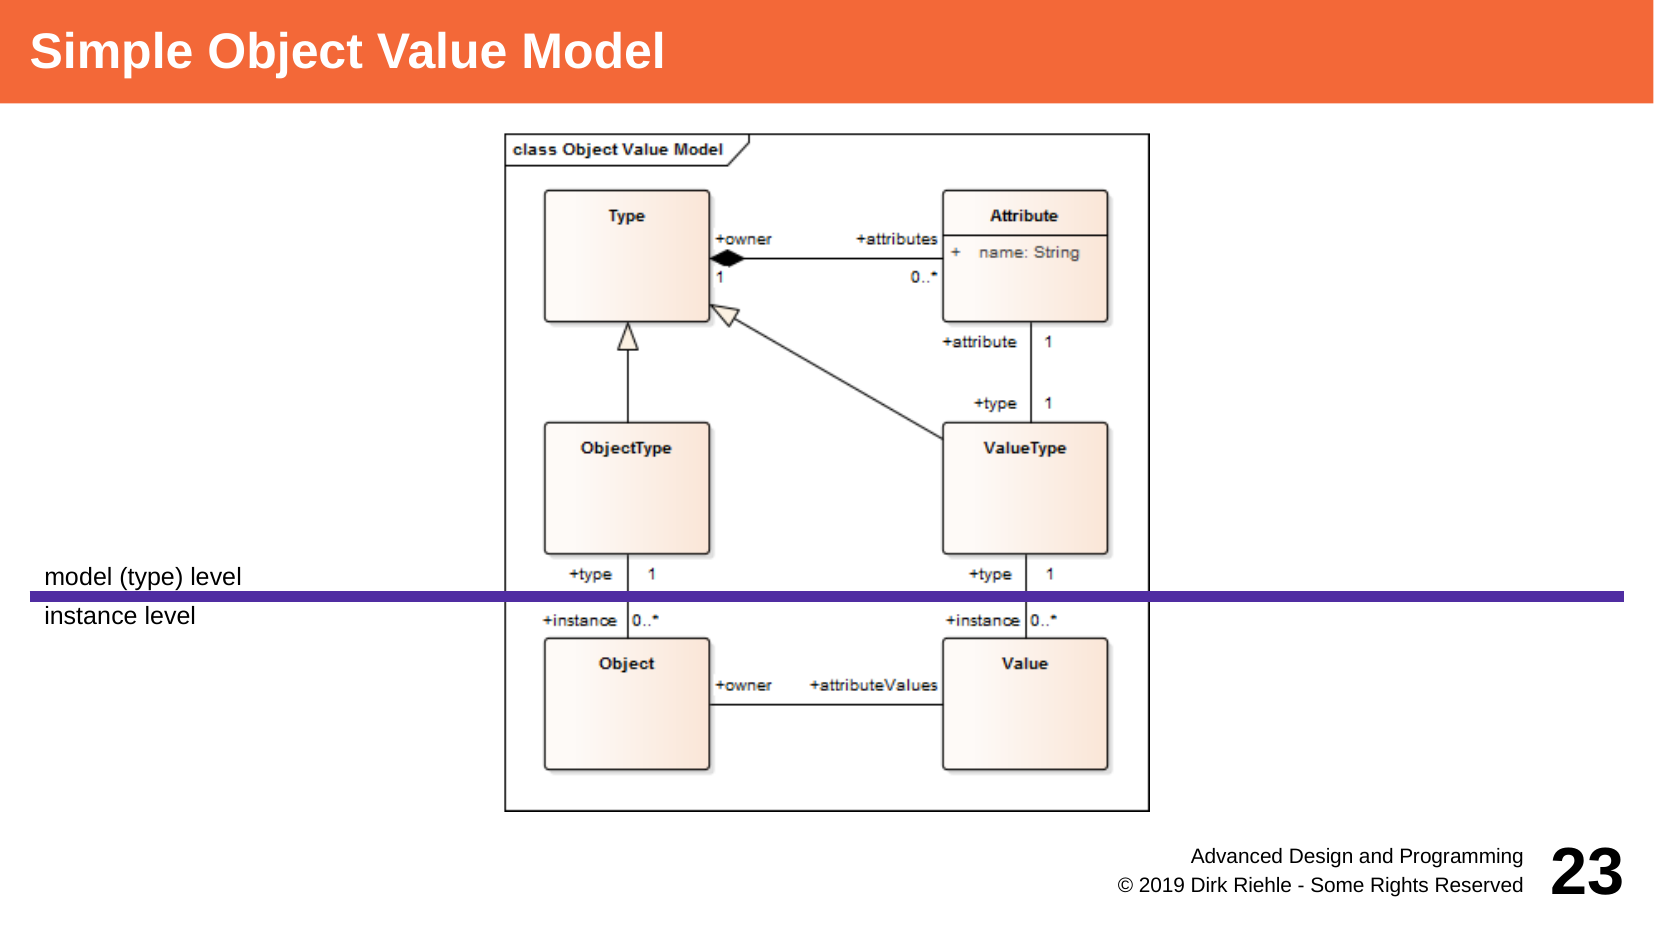

# Simple Object Value Model
model (type) level
instance level
Advanced Design and Programming
23
© 2019 Dirk Riehle - Some Rights Reserved